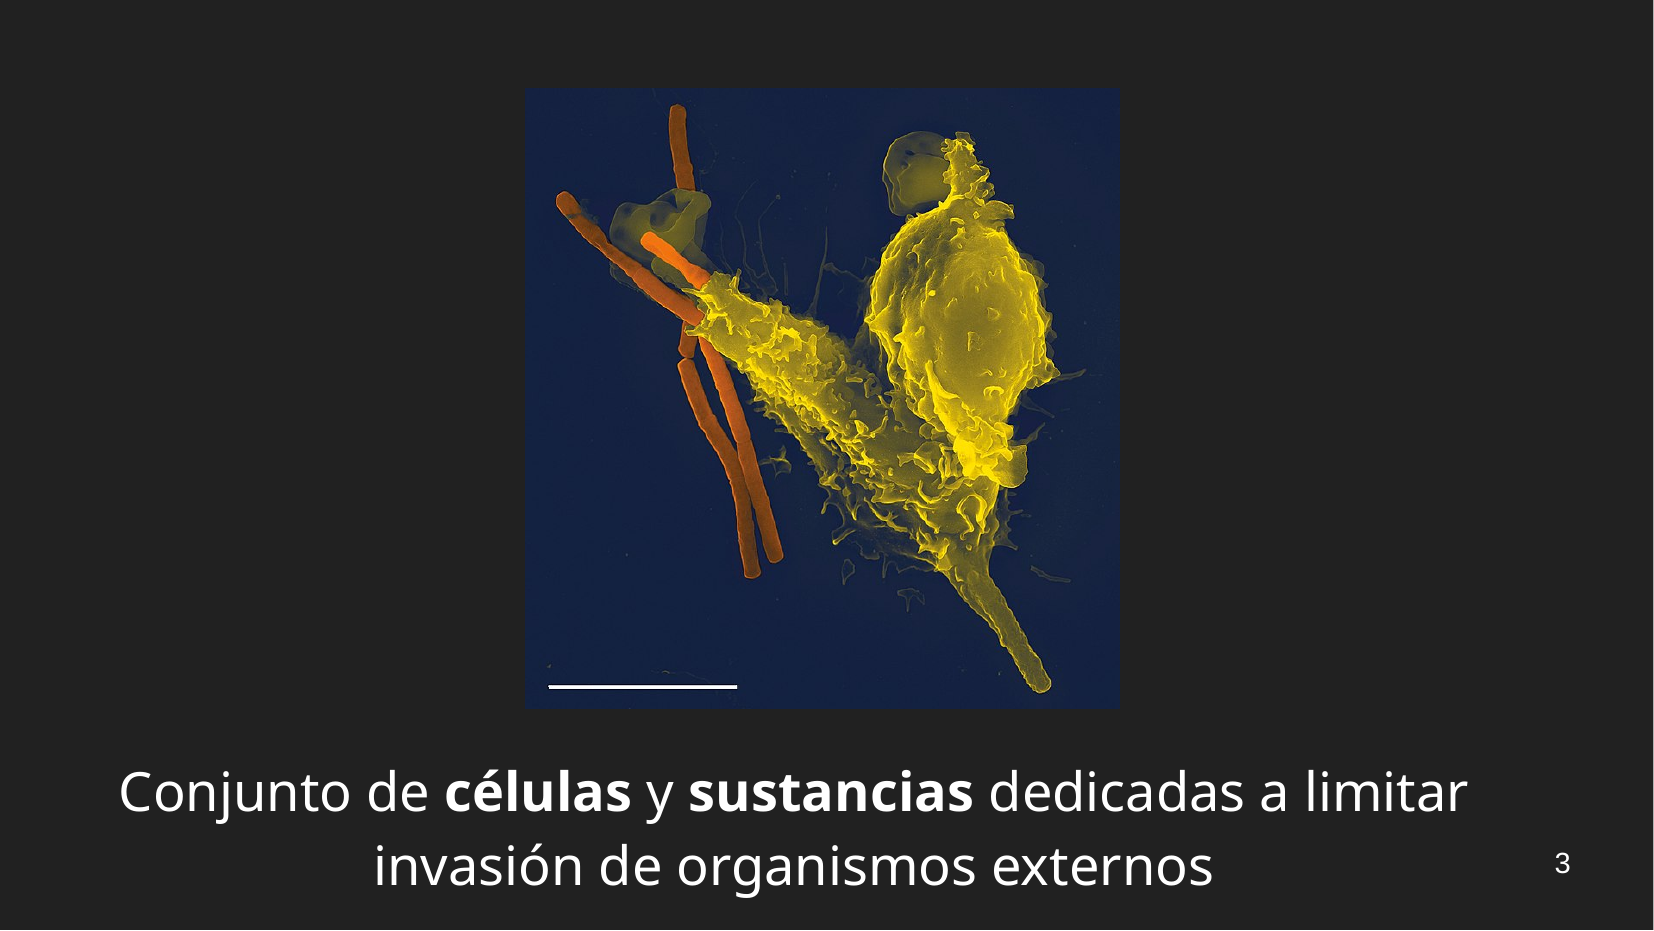

# Conjunto de células y sustancias dedicadas a limitar invasión de organismos externos
3